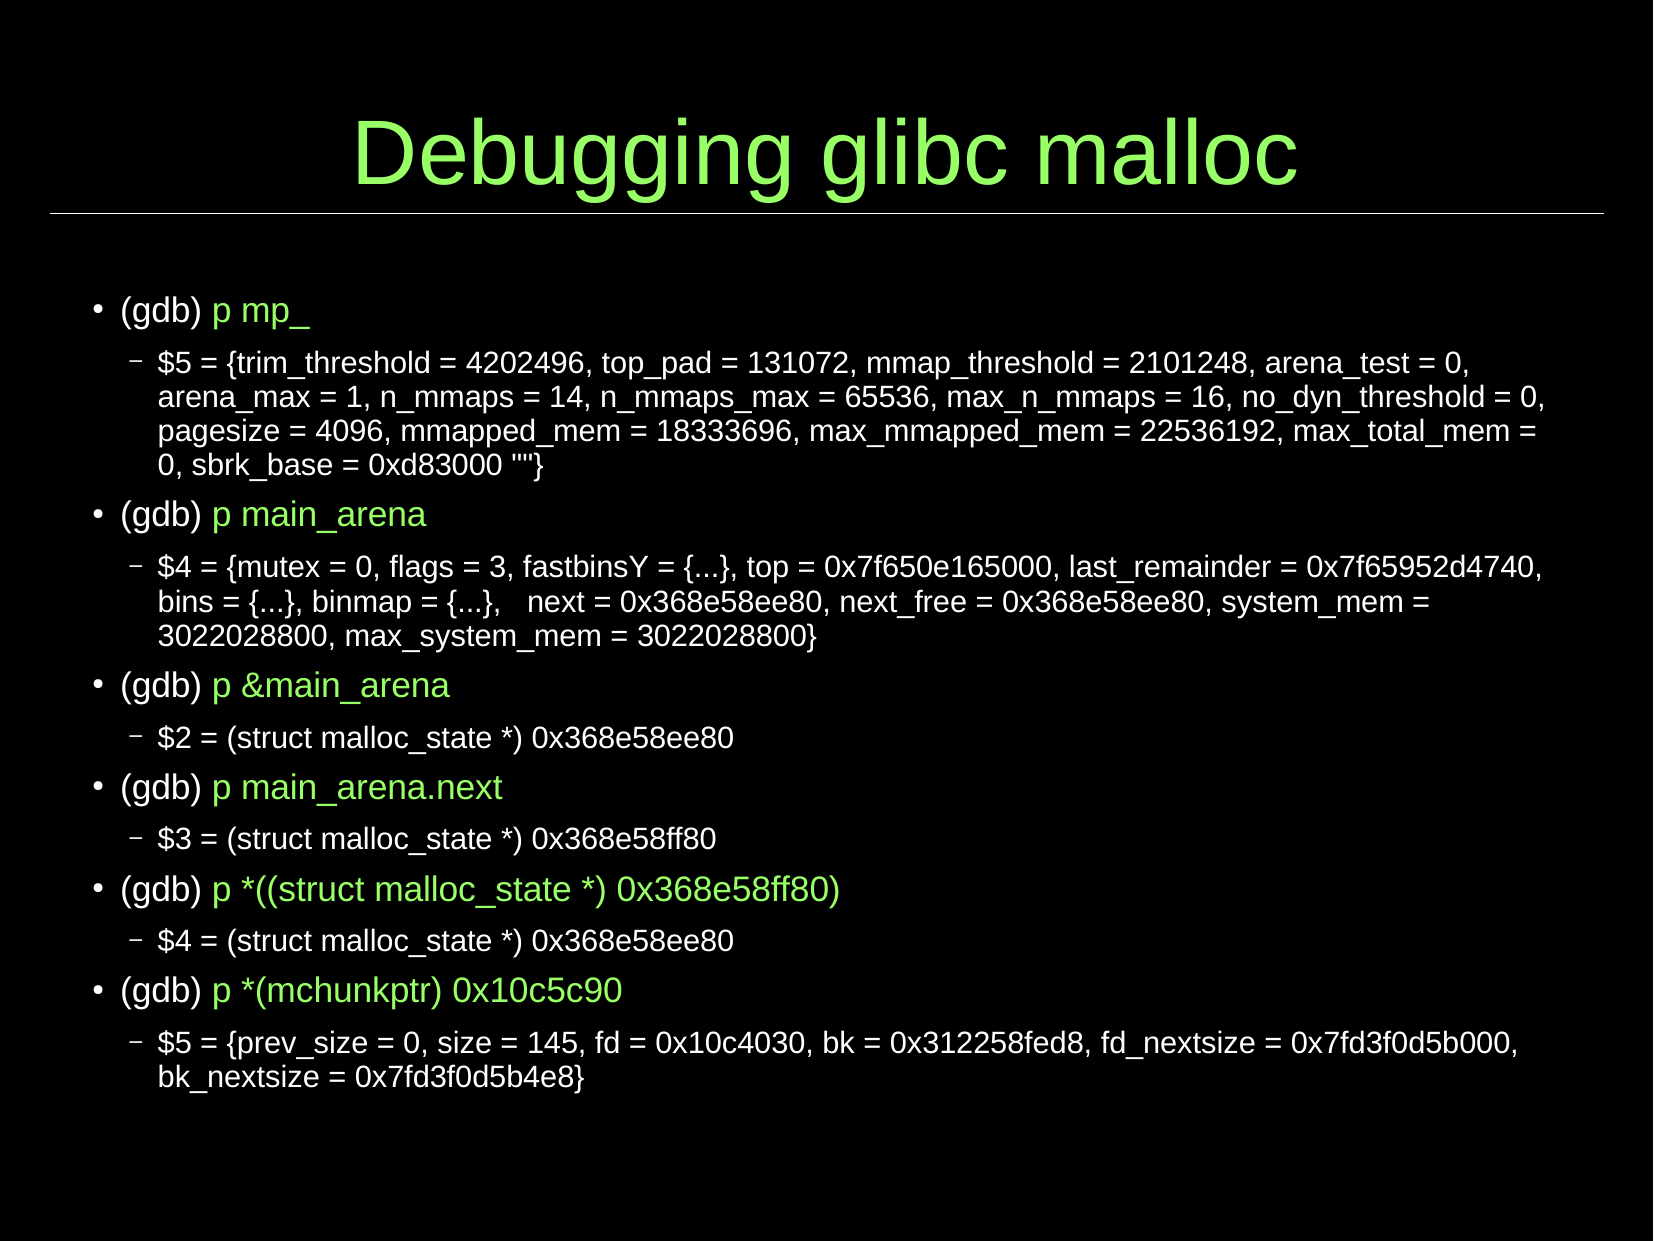

# Debugging glibc malloc
(gdb) p mp_
$5 = {trim_threshold = 4202496, top_pad = 131072, mmap_threshold = 2101248, arena_test = 0, arena_max = 1, n_mmaps = 14, n_mmaps_max = 65536, max_n_mmaps = 16, no_dyn_threshold = 0, pagesize = 4096, mmapped_mem = 18333696, max_mmapped_mem = 22536192, max_total_mem = 0, sbrk_base = 0xd83000 ""}
(gdb) p main_arena
$4 = {mutex = 0, flags = 3, fastbinsY = {...}, top = 0x7f650e165000, last_remainder = 0x7f65952d4740, bins = {...}, binmap = {...}, next = 0x368e58ee80, next_free = 0x368e58ee80, system_mem = 3022028800, max_system_mem = 3022028800}
(gdb) p &main_arena
$2 = (struct malloc_state *) 0x368e58ee80
(gdb) p main_arena.next
$3 = (struct malloc_state *) 0x368e58ff80
(gdb) p *((struct malloc_state *) 0x368e58ff80)
$4 = (struct malloc_state *) 0x368e58ee80
(gdb) p *(mchunkptr) 0x10c5c90
$5 = {prev_size = 0, size = 145, fd = 0x10c4030, bk = 0x312258fed8, fd_nextsize = 0x7fd3f0d5b000, bk_nextsize = 0x7fd3f0d5b4e8}